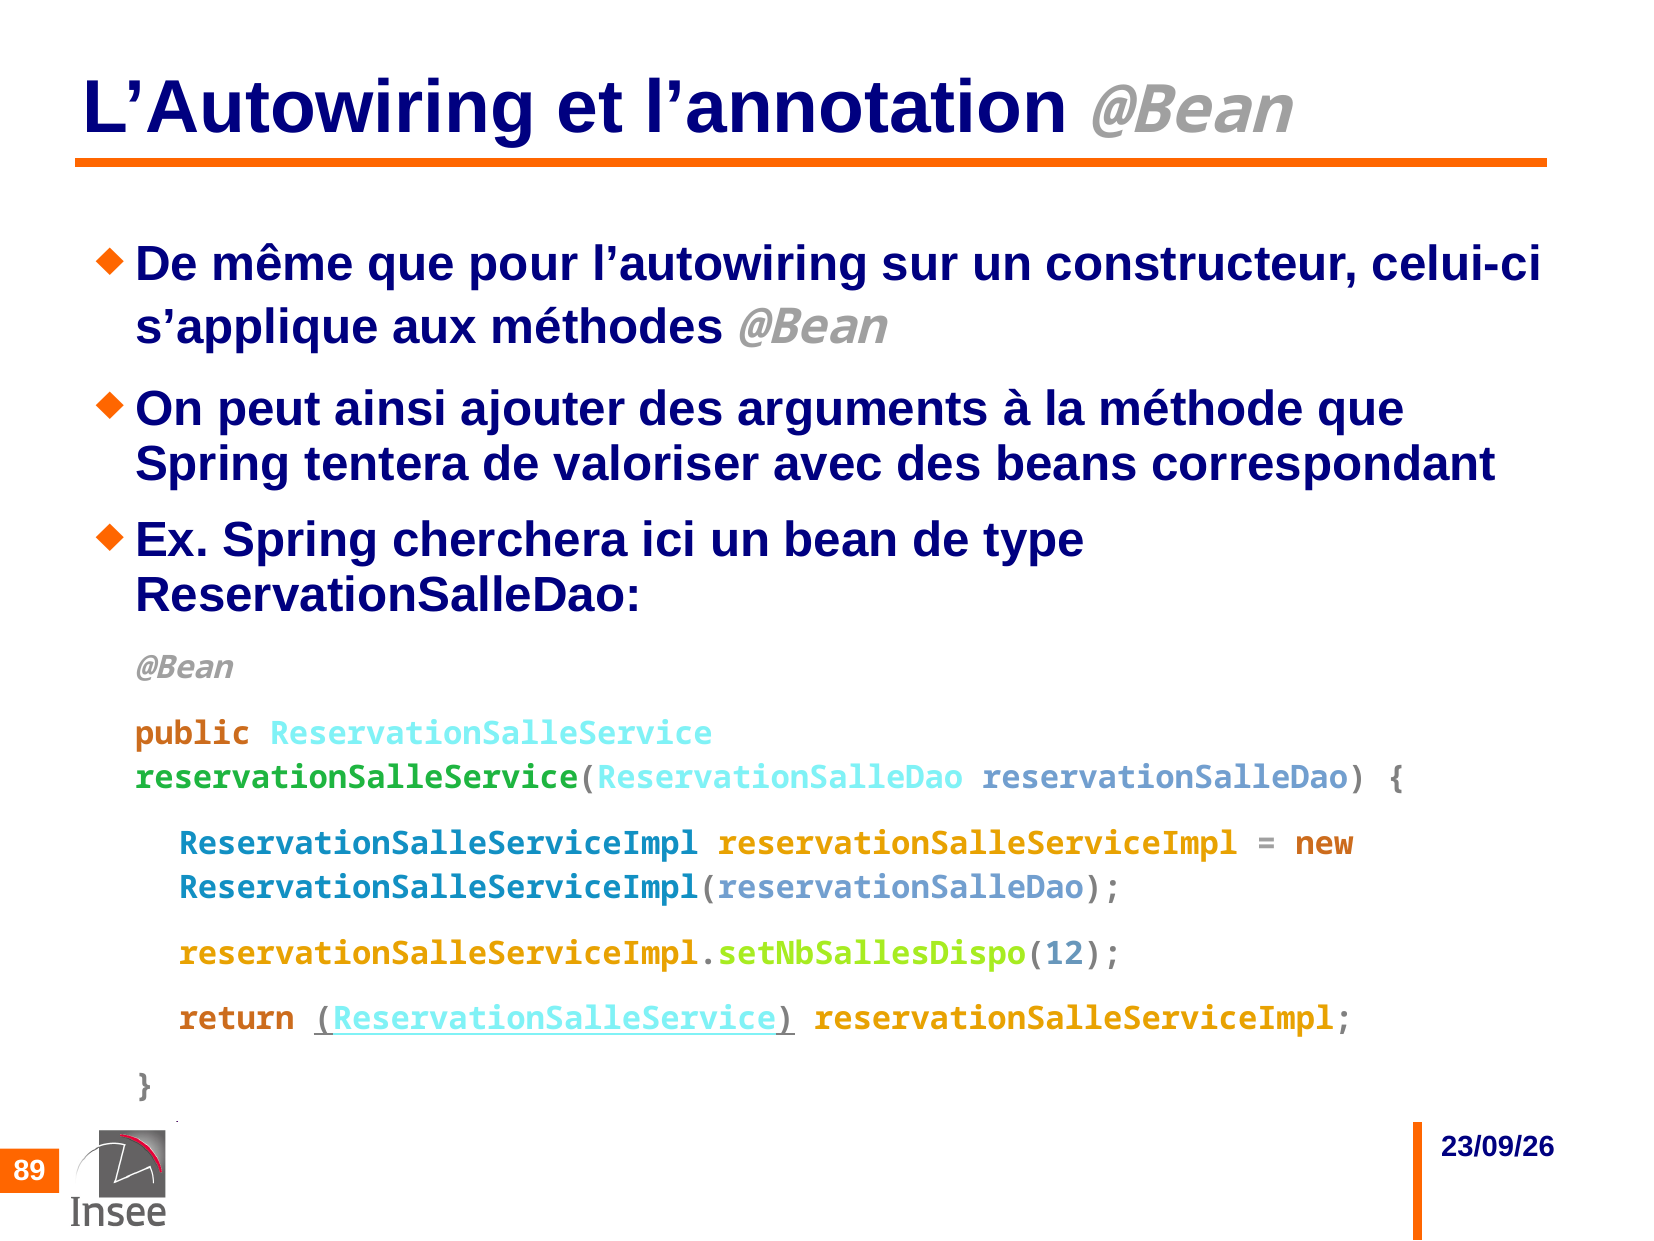

# L’Autowiring et l’annotation @Bean
De même que pour l’autowiring sur un constructeur, celui-ci s’applique aux méthodes @Bean
On peut ainsi ajouter des arguments à la méthode que Spring tentera de valoriser avec des beans correspondant
Ex. Spring cherchera ici un bean de type ReservationSalleDao:
@Bean
public ReservationSalleService reservationSalleService(ReservationSalleDao reservationSalleDao) {
ReservationSalleServiceImpl reservationSalleServiceImpl = new ReservationSalleServiceImpl(reservationSalleDao);
reservationSalleServiceImpl.setNbSallesDispo(12);
return (ReservationSalleService) reservationSalleServiceImpl;
}
89